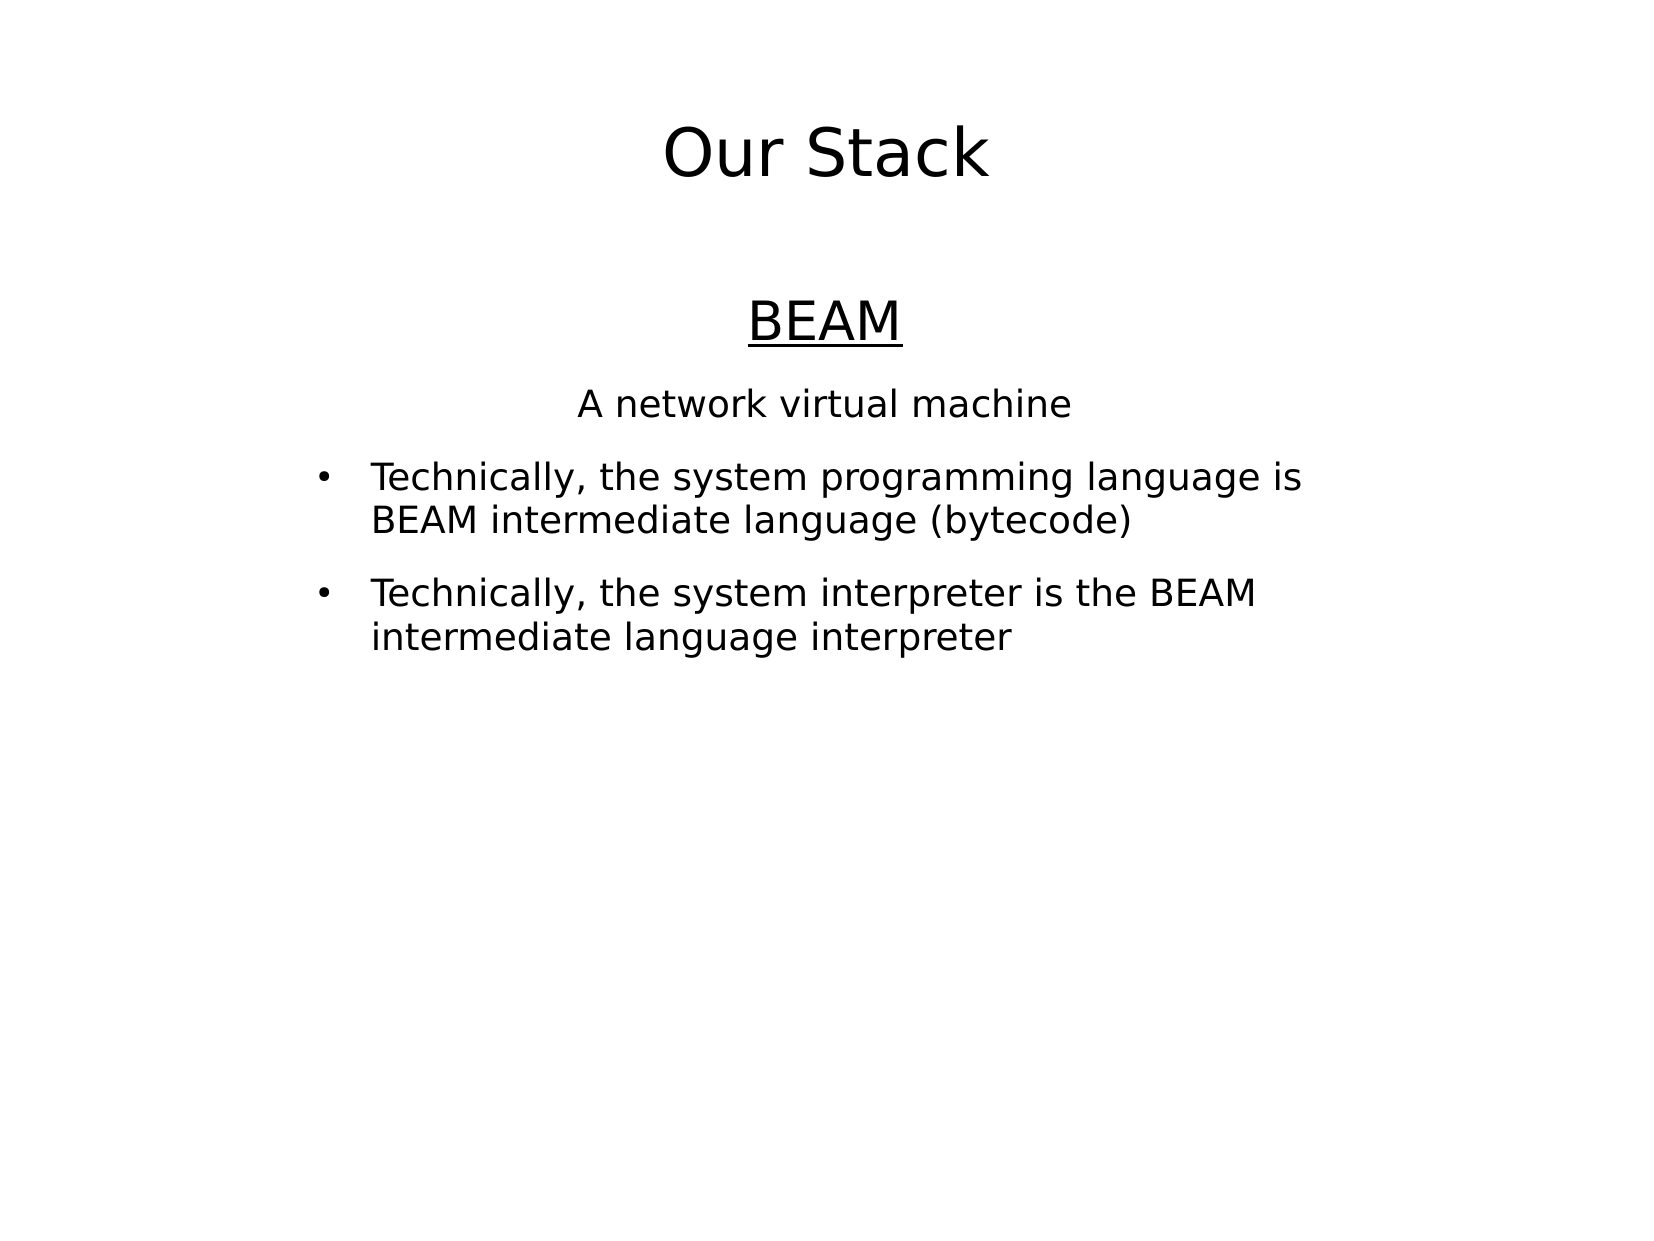

# Our Stack
BEAM
A network virtual machine
Technically, the system programming language is BEAM intermediate language (bytecode)
Technically, the system interpreter is the BEAM intermediate language interpreter